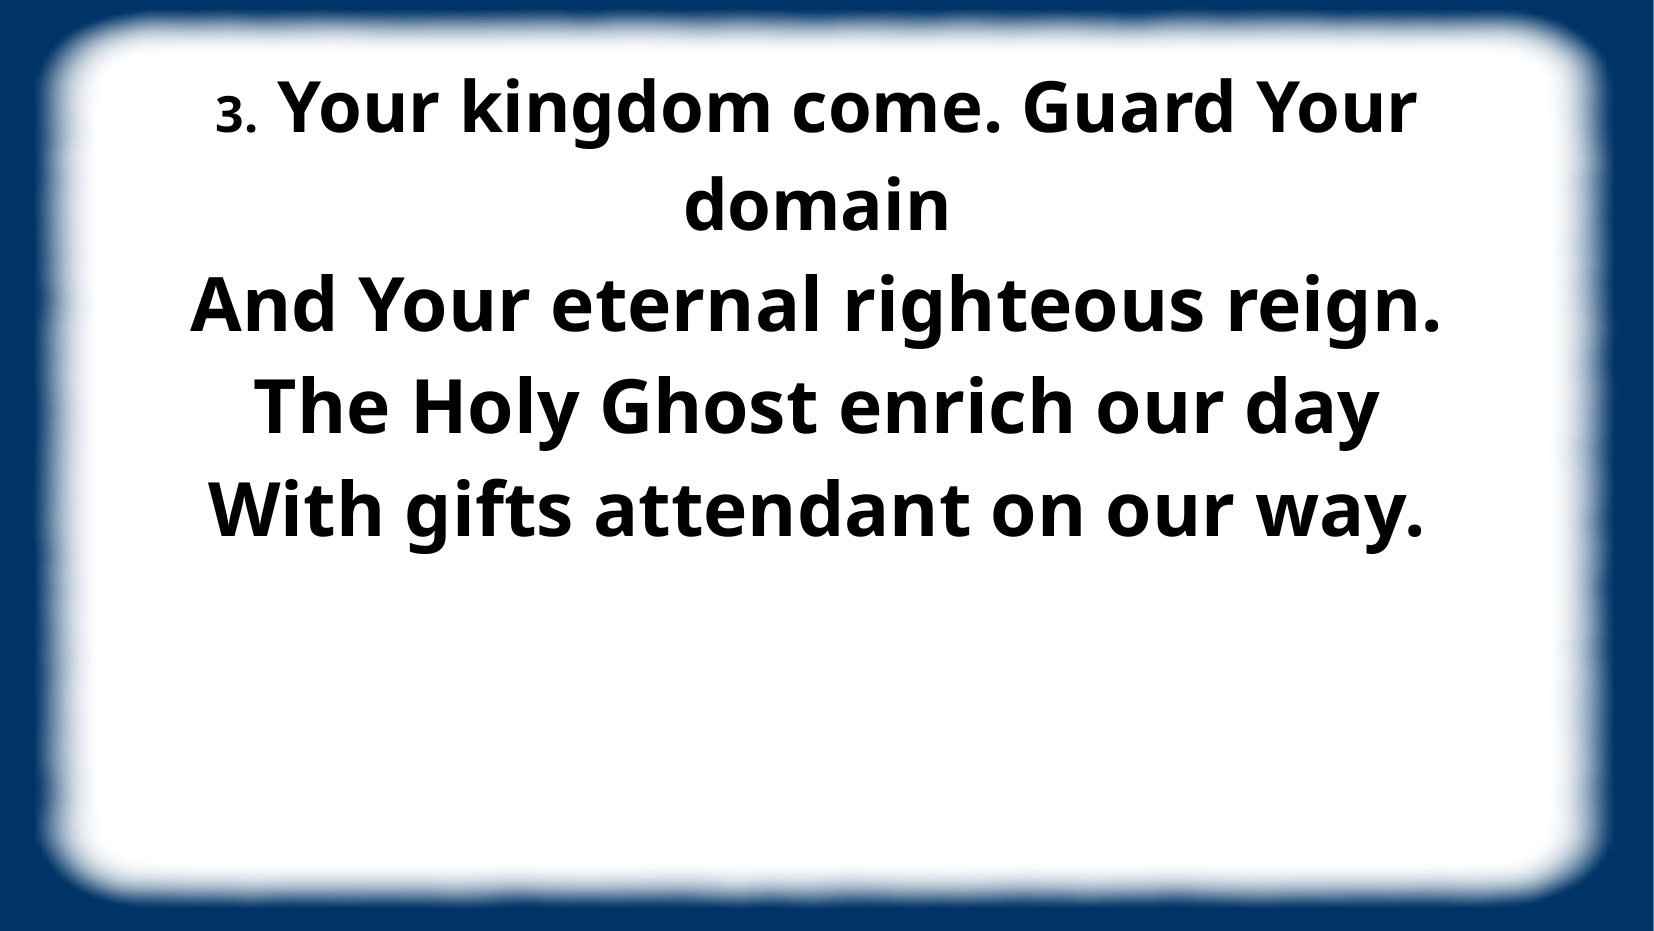

3. Your kingdom come. Guard Your domain
And Your eternal righteous reign.
The Holy Ghost enrich our day
With gifts attendant on our way.